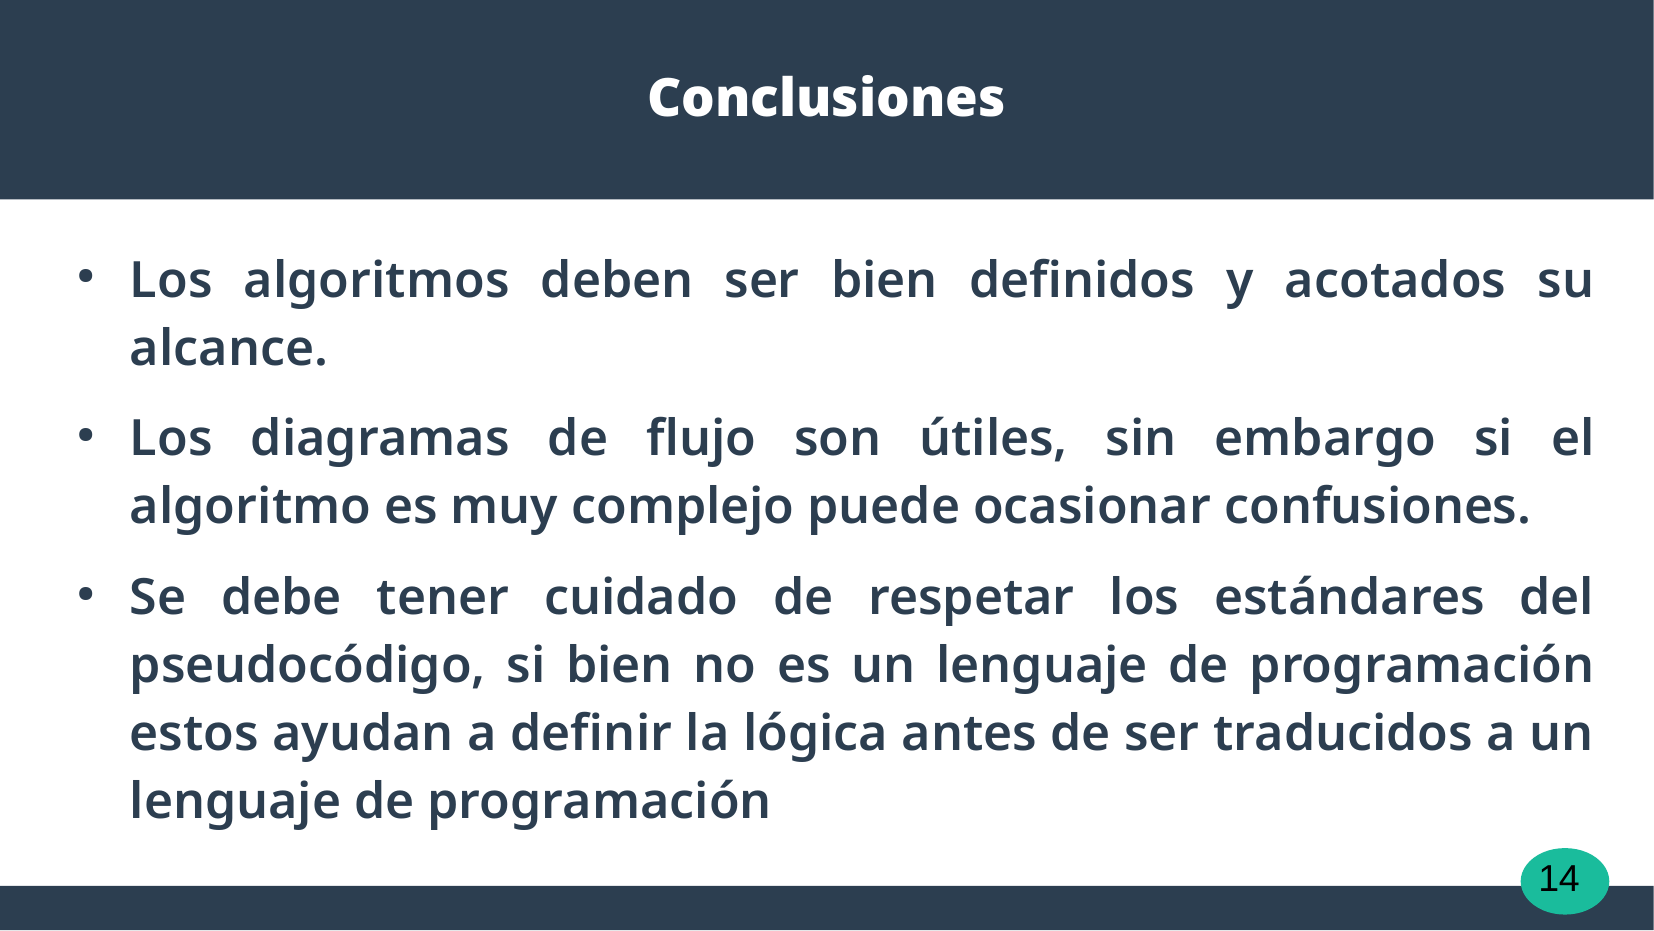

# Conclusiones
Los algoritmos deben ser bien definidos y acotados su alcance.
Los diagramas de flujo son útiles, sin embargo si el algoritmo es muy complejo puede ocasionar confusiones.
Se debe tener cuidado de respetar los estándares del pseudocódigo, si bien no es un lenguaje de programación estos ayudan a definir la lógica antes de ser traducidos a un lenguaje de programación
14